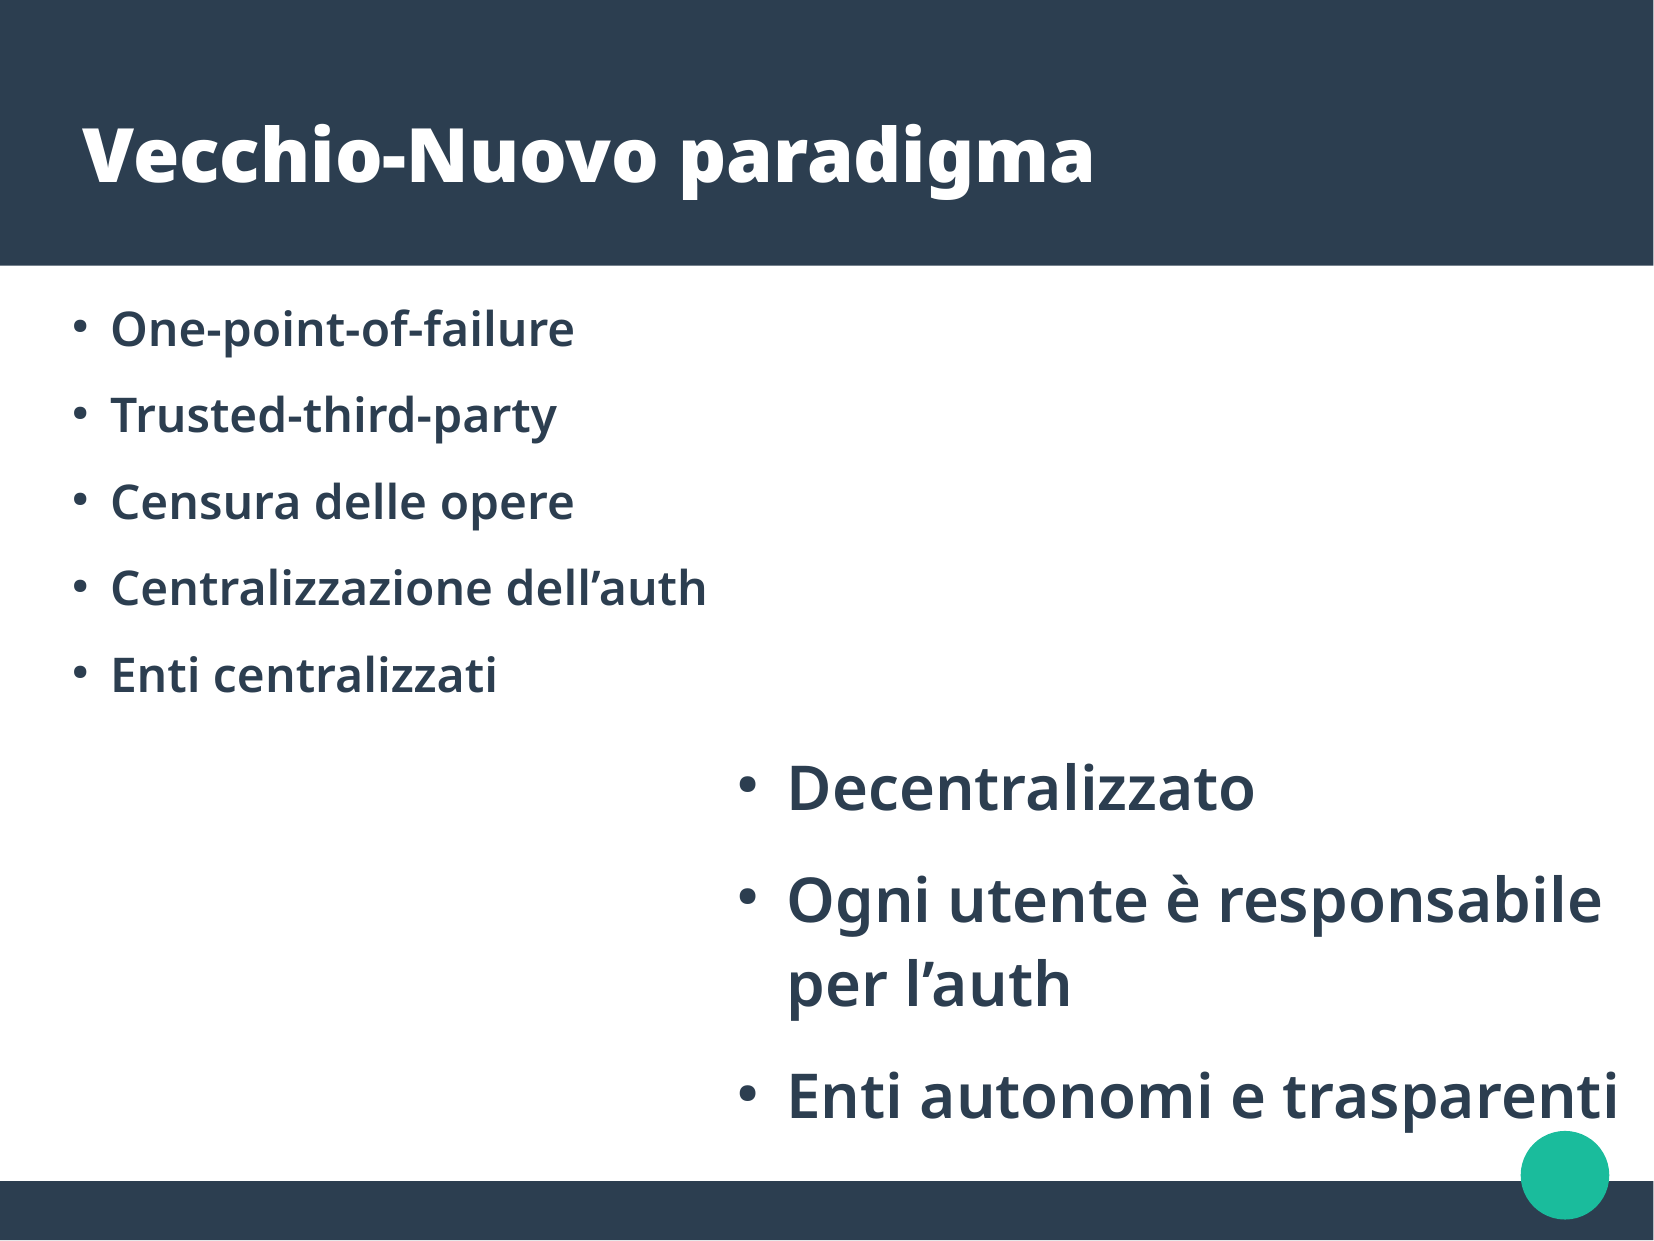

# Vecchio-Nuovo paradigma
One-point-of-failure
Trusted-third-party
Censura delle opere
Centralizzazione dell’auth
Enti centralizzati
Decentralizzato
Ogni utente è responsabile per l’auth
Enti autonomi e trasparenti